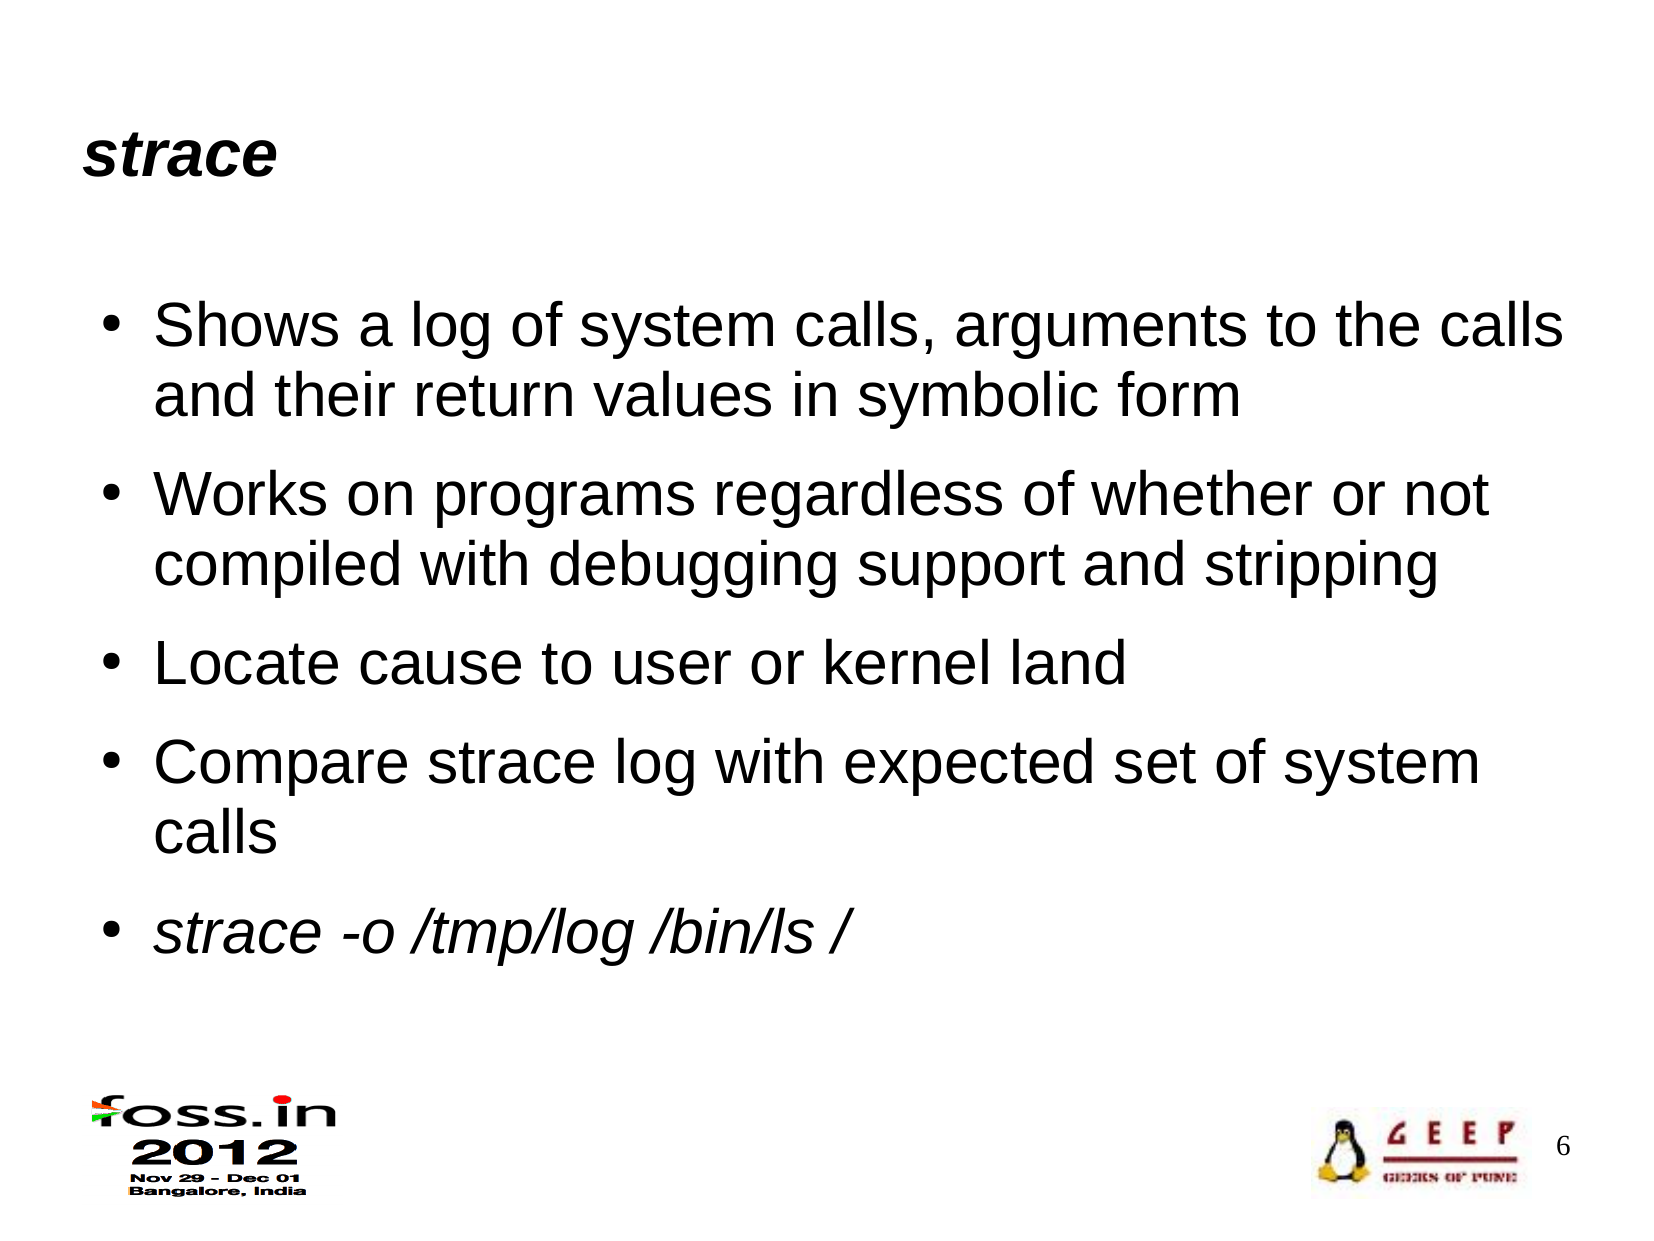

# strace
Shows a log of system calls, arguments to the calls and their return values in symbolic form
Works on programs regardless of whether or not compiled with debugging support and stripping
Locate cause to user or kernel land
Compare strace log with expected set of system calls
strace -o /tmp/log /bin/ls /
6